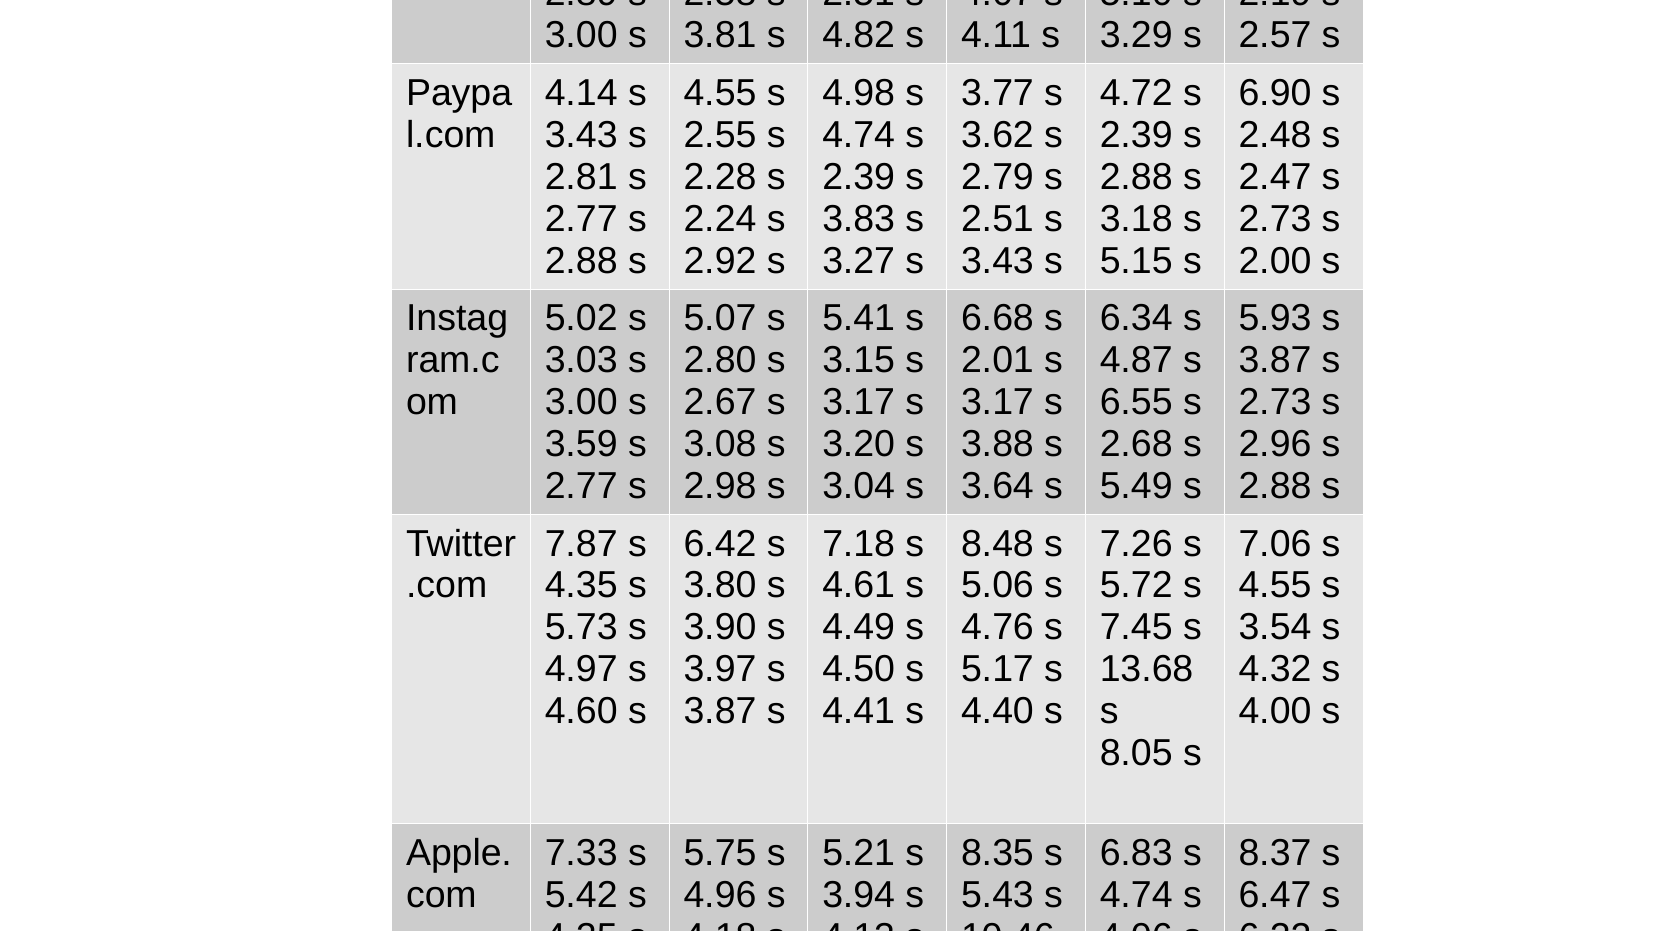

| | Default | IoDS | BLEST | RR | Redundant | ECF |
| --- | --- | --- | --- | --- | --- | --- |
| Amazon.com | 5.77 s 2.78 s 2.96 s 2.89 s 3.00 s | 5.05 s 3.95 s 2.98 s 2.58 s 3.81 s | 5.64 s 2.22 s 3.95 s 2.51 s 4.82 s | 5.53 s 1.91 s 4.11 s 4.07 s 4.11 s | 4.98 s 4.21 s 4.39 s 5.10 s 3.29 s | 3.93 s 4.51 s 1.88 s 2.19 s 2.57 s |
| Paypal.com | 4.14 s 3.43 s 2.81 s 2.77 s 2.88 s | 4.55 s 2.55 s 2.28 s 2.24 s 2.92 s | 4.98 s 4.74 s 2.39 s 3.83 s 3.27 s | 3.77 s 3.62 s 2.79 s 2.51 s 3.43 s | 4.72 s 2.39 s 2.88 s 3.18 s 5.15 s | 6.90 s 2.48 s 2.47 s 2.73 s 2.00 s |
| Instagram.com | 5.02 s 3.03 s 3.00 s 3.59 s 2.77 s | 5.07 s 2.80 s 2.67 s 3.08 s 2.98 s | 5.41 s 3.15 s 3.17 s 3.20 s 3.04 s | 6.68 s 2.01 s 3.17 s 3.88 s 3.64 s | 6.34 s 4.87 s 6.55 s 2.68 s 5.49 s | 5.93 s 3.87 s 2.73 s 2.96 s 2.88 s |
| Twitter.com | 7.87 s 4.35 s 5.73 s 4.97 s 4.60 s | 6.42 s 3.80 s 3.90 s 3.97 s 3.87 s | 7.18 s 4.61 s 4.49 s 4.50 s 4.41 s | 8.48 s 5.06 s 4.76 s 5.17 s 4.40 s | 7.26 s 5.72 s 7.45 s 13.68 s 8.05 s | 7.06 s 4.55 s 3.54 s 4.32 s 4.00 s |
| Apple.com | 7.33 s 5.42 s 4.25 s 4.85 s 4.70 s | 5.75 s 4.96 s 4.18 s 3.82 s 2.58 s | 5.21 s 3.94 s 4.13 s 4.41 s 2.69 | 8.35 s 5.43 s 10.46 s 12.10 s 7.96 s | 6.83 s 4.74 s 4.06 s 4.92 s 3.71 s | 8.37 s 6.47 s 6.22 s 9.17 s 3.49 s |
| Youtube.com | 6.90 s 3.17 s 2.66 s 5.14 s 2.34 s | 4.20 s 2.94 s 3.29 s 3.12 s 2.33 | 6.74 s 3.61 s 3.58 s 2.65 s 2.52 s | 5.43 s 4.52 s 2.67 s 3.54 s 3.07 s | 6.52 s 3.66 s 3.78 s 5.41 s 11.00 s | 4.59 s 3.67 s 3.26 s 2.66 s 2.79 s |
#